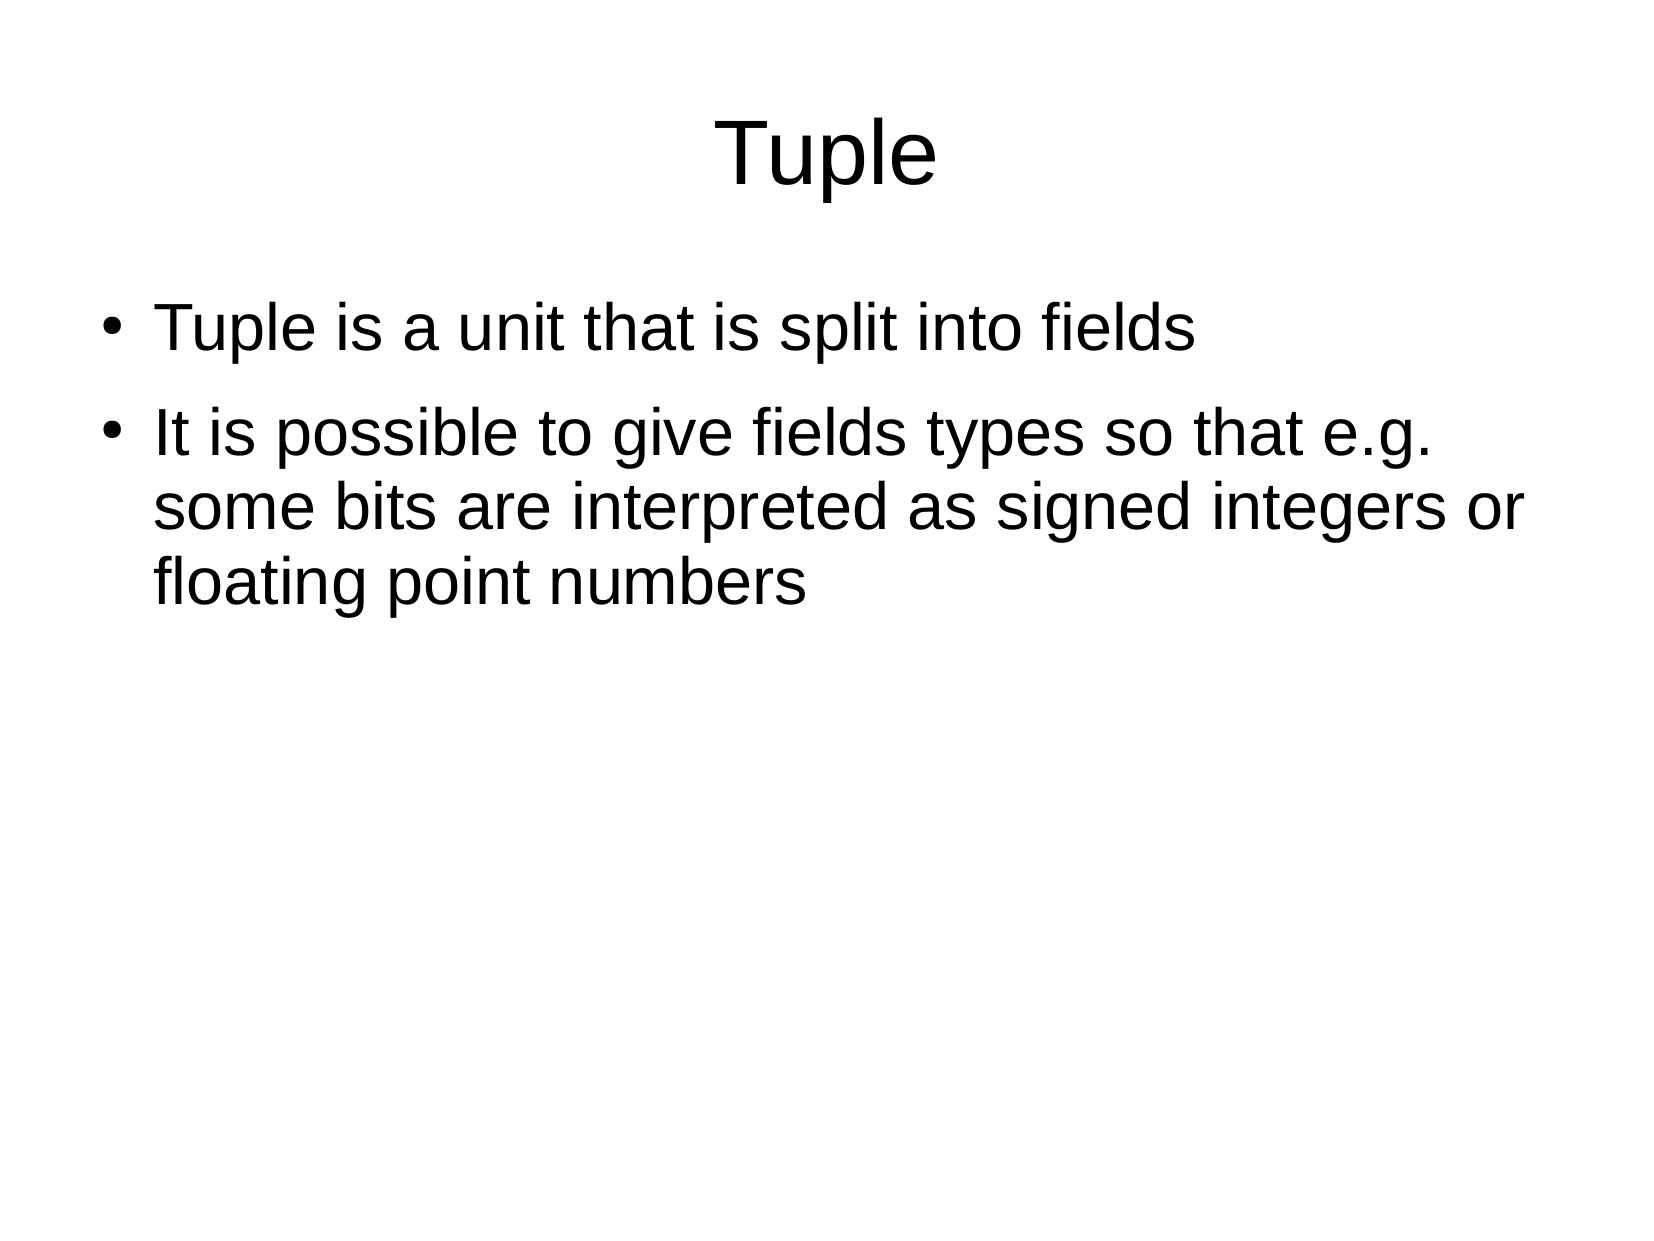

# Tuple
Tuple is a unit that is split into fields
It is possible to give fields types so that e.g. some bits are interpreted as signed integers or floating point numbers